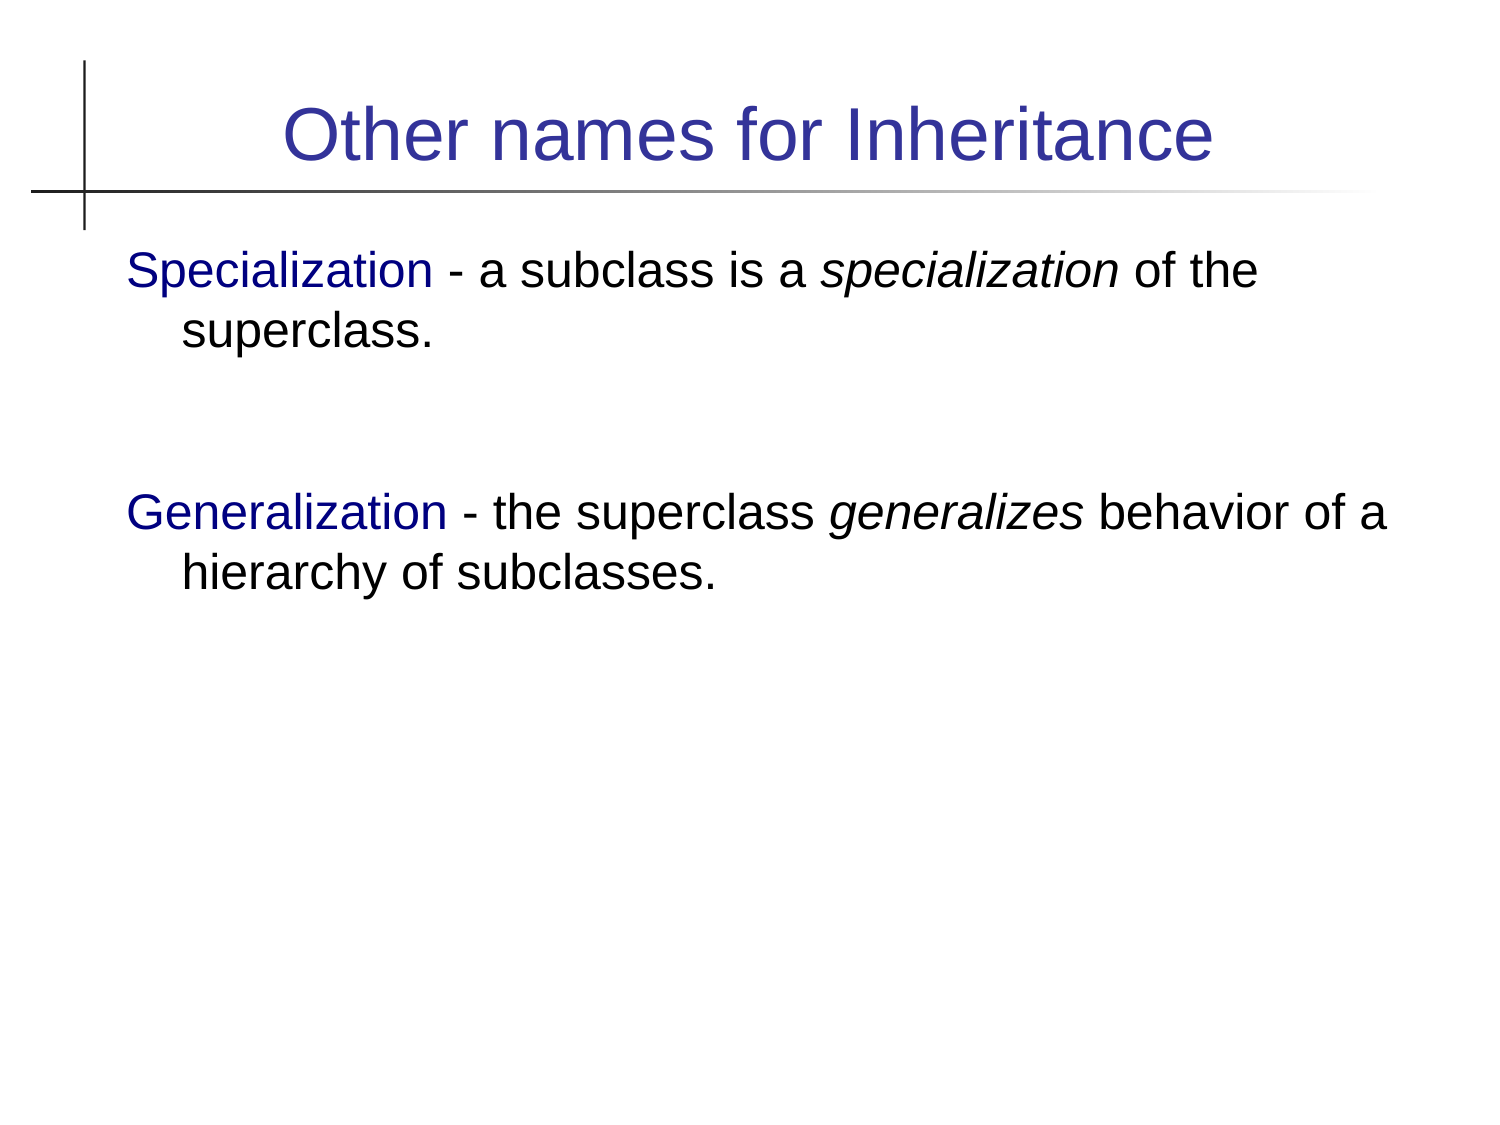

# Other names for Inheritance
Specialization - a subclass is a specialization of the superclass.
Generalization - the superclass generalizes behavior of a hierarchy of subclasses.